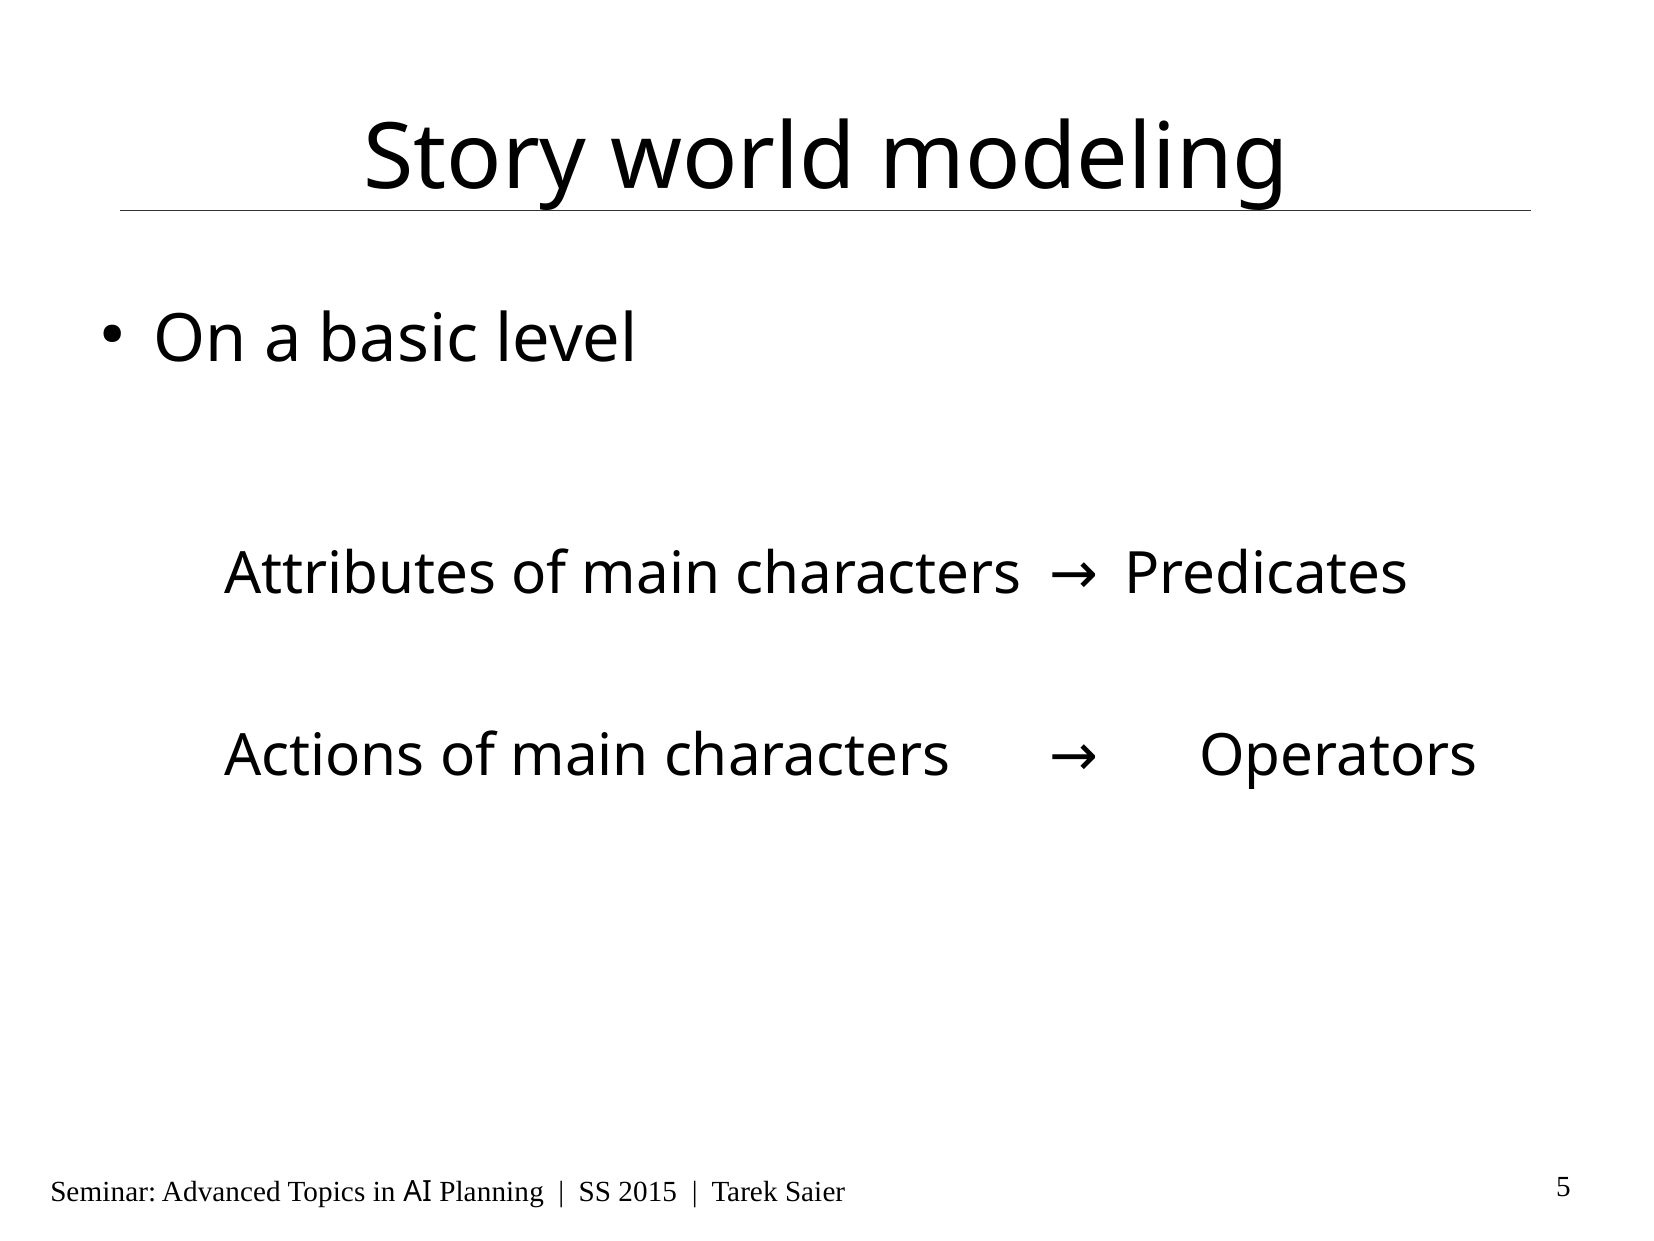

# Story world modeling
On a basic level
Attributes of main characters 	→ 	Predicates
Actions of main characters		→	 	Operators
5